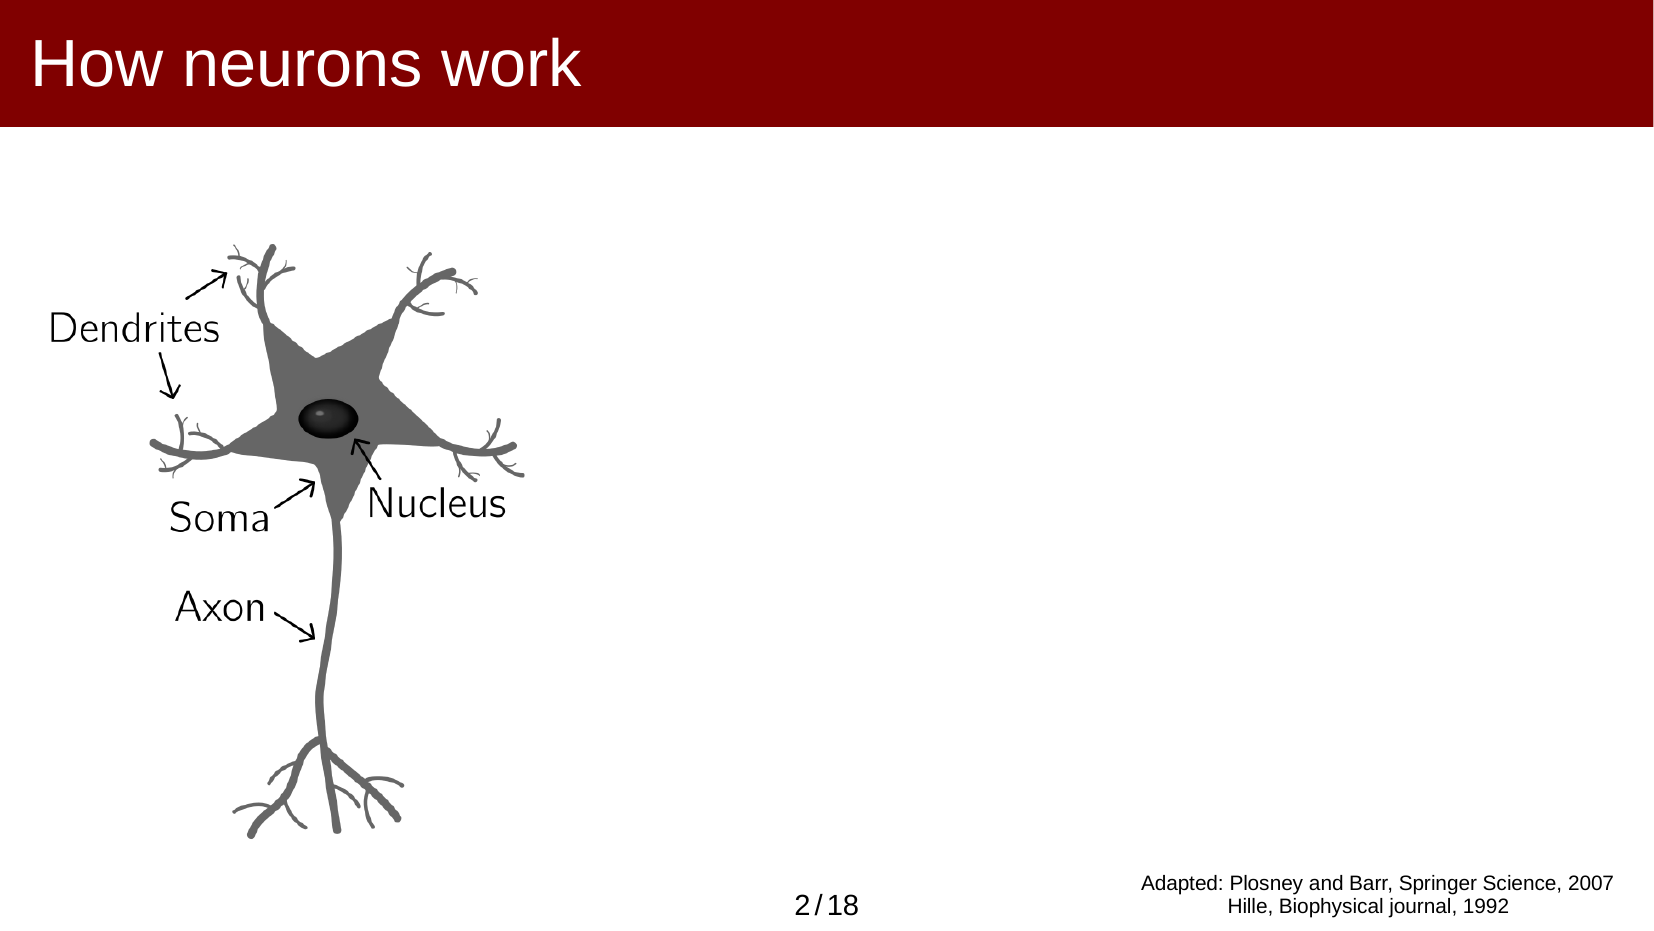

How neurons work
Adapted: Plosney and Barr, Springer Science, 2007
	 Hille, Biophysical journal, 1992